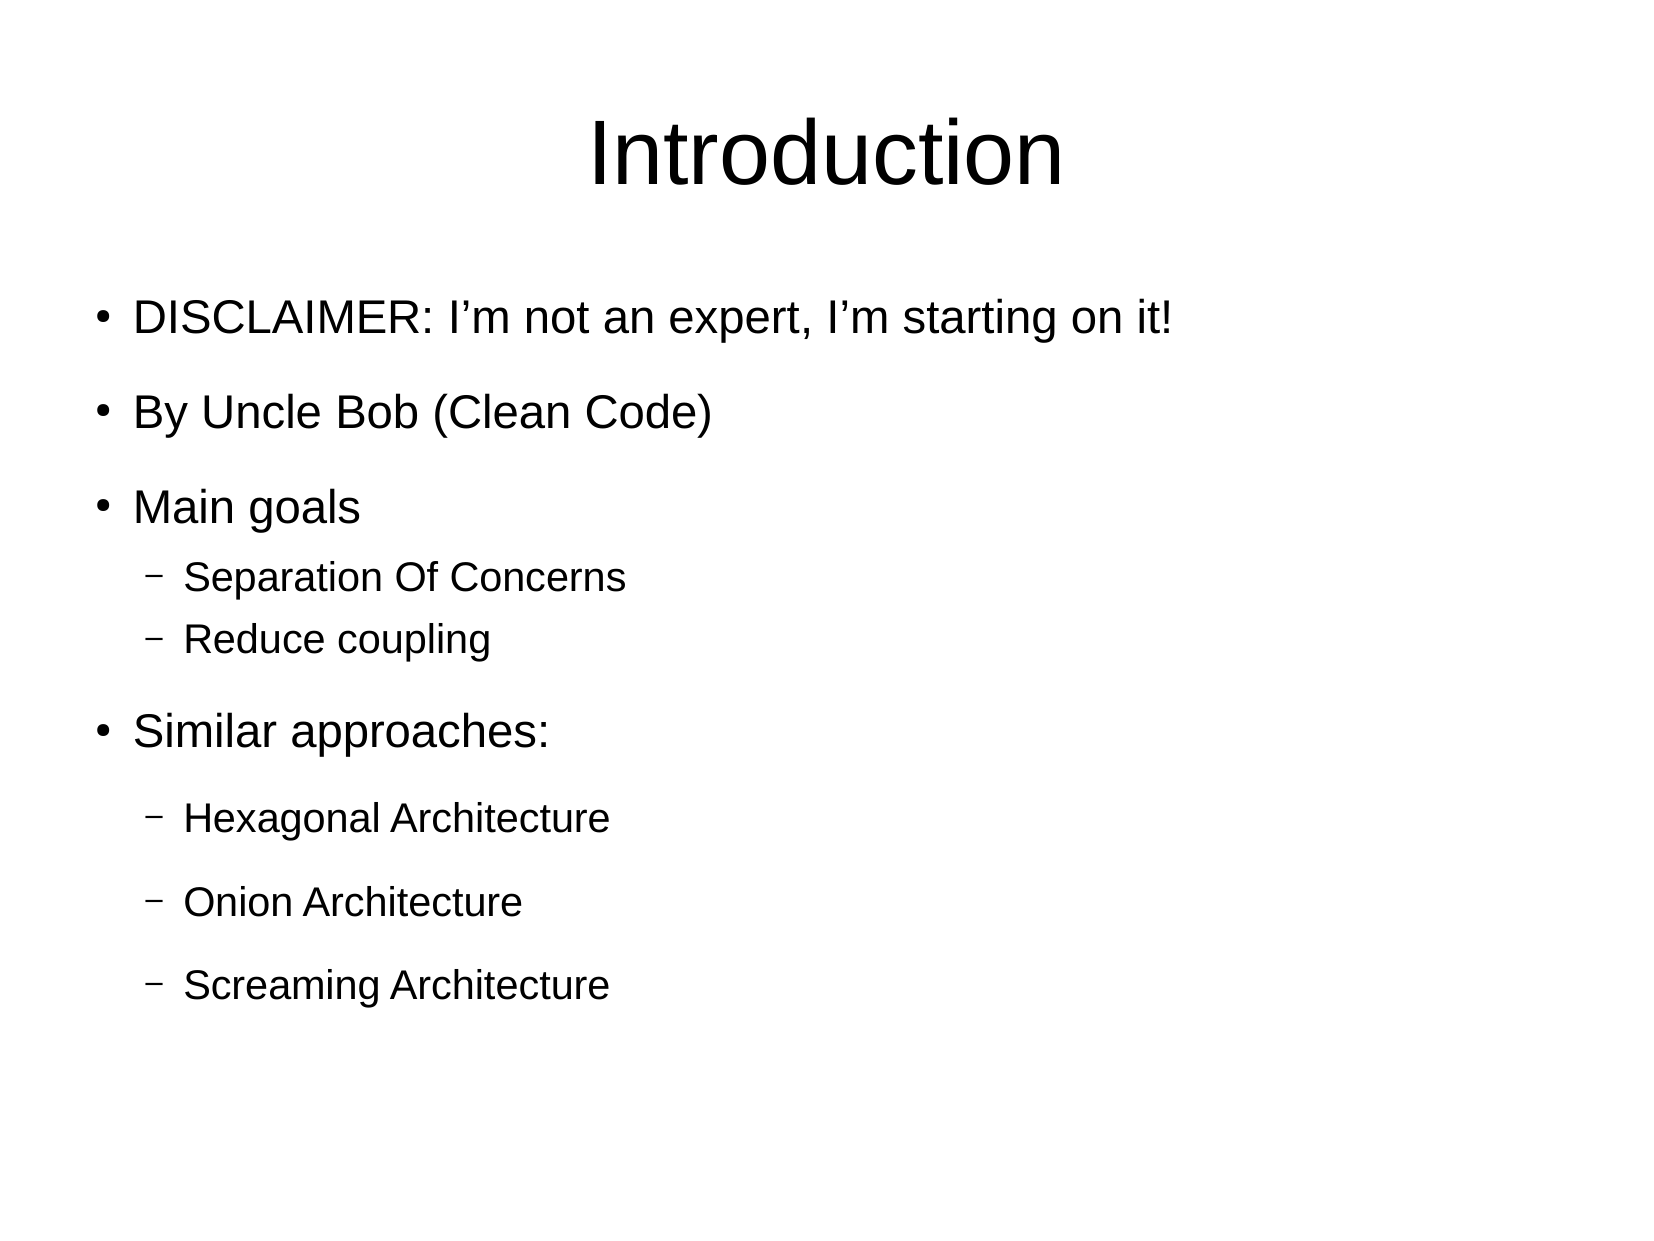

# Introduction
DISCLAIMER: I’m not an expert, I’m starting on it!
By Uncle Bob (Clean Code)
Main goals
Separation Of Concerns
Reduce coupling
Similar approaches:
Hexagonal Architecture
Onion Architecture
Screaming Architecture